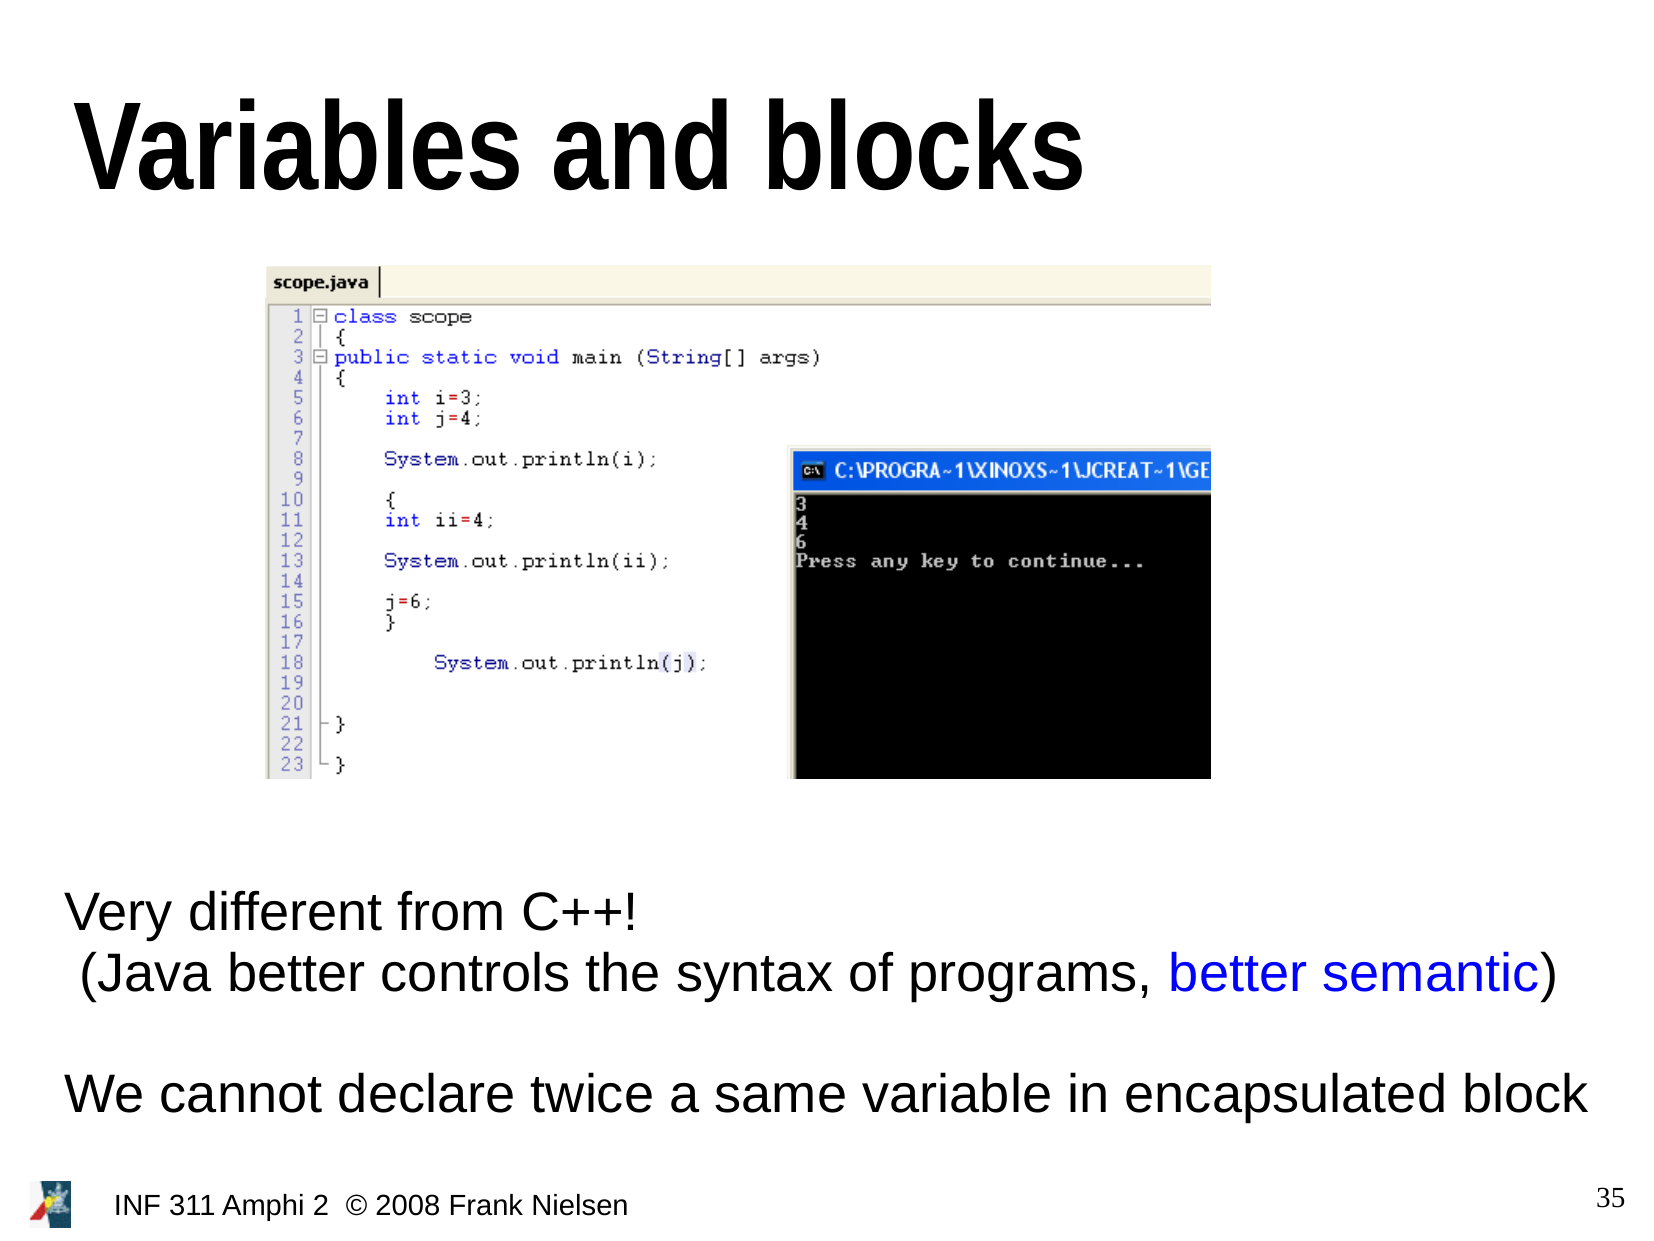

Variables and blocks
Very different from C++!
 (Java better controls the syntax of programs, better semantic)
We cannot declare twice a same variable in encapsulated block